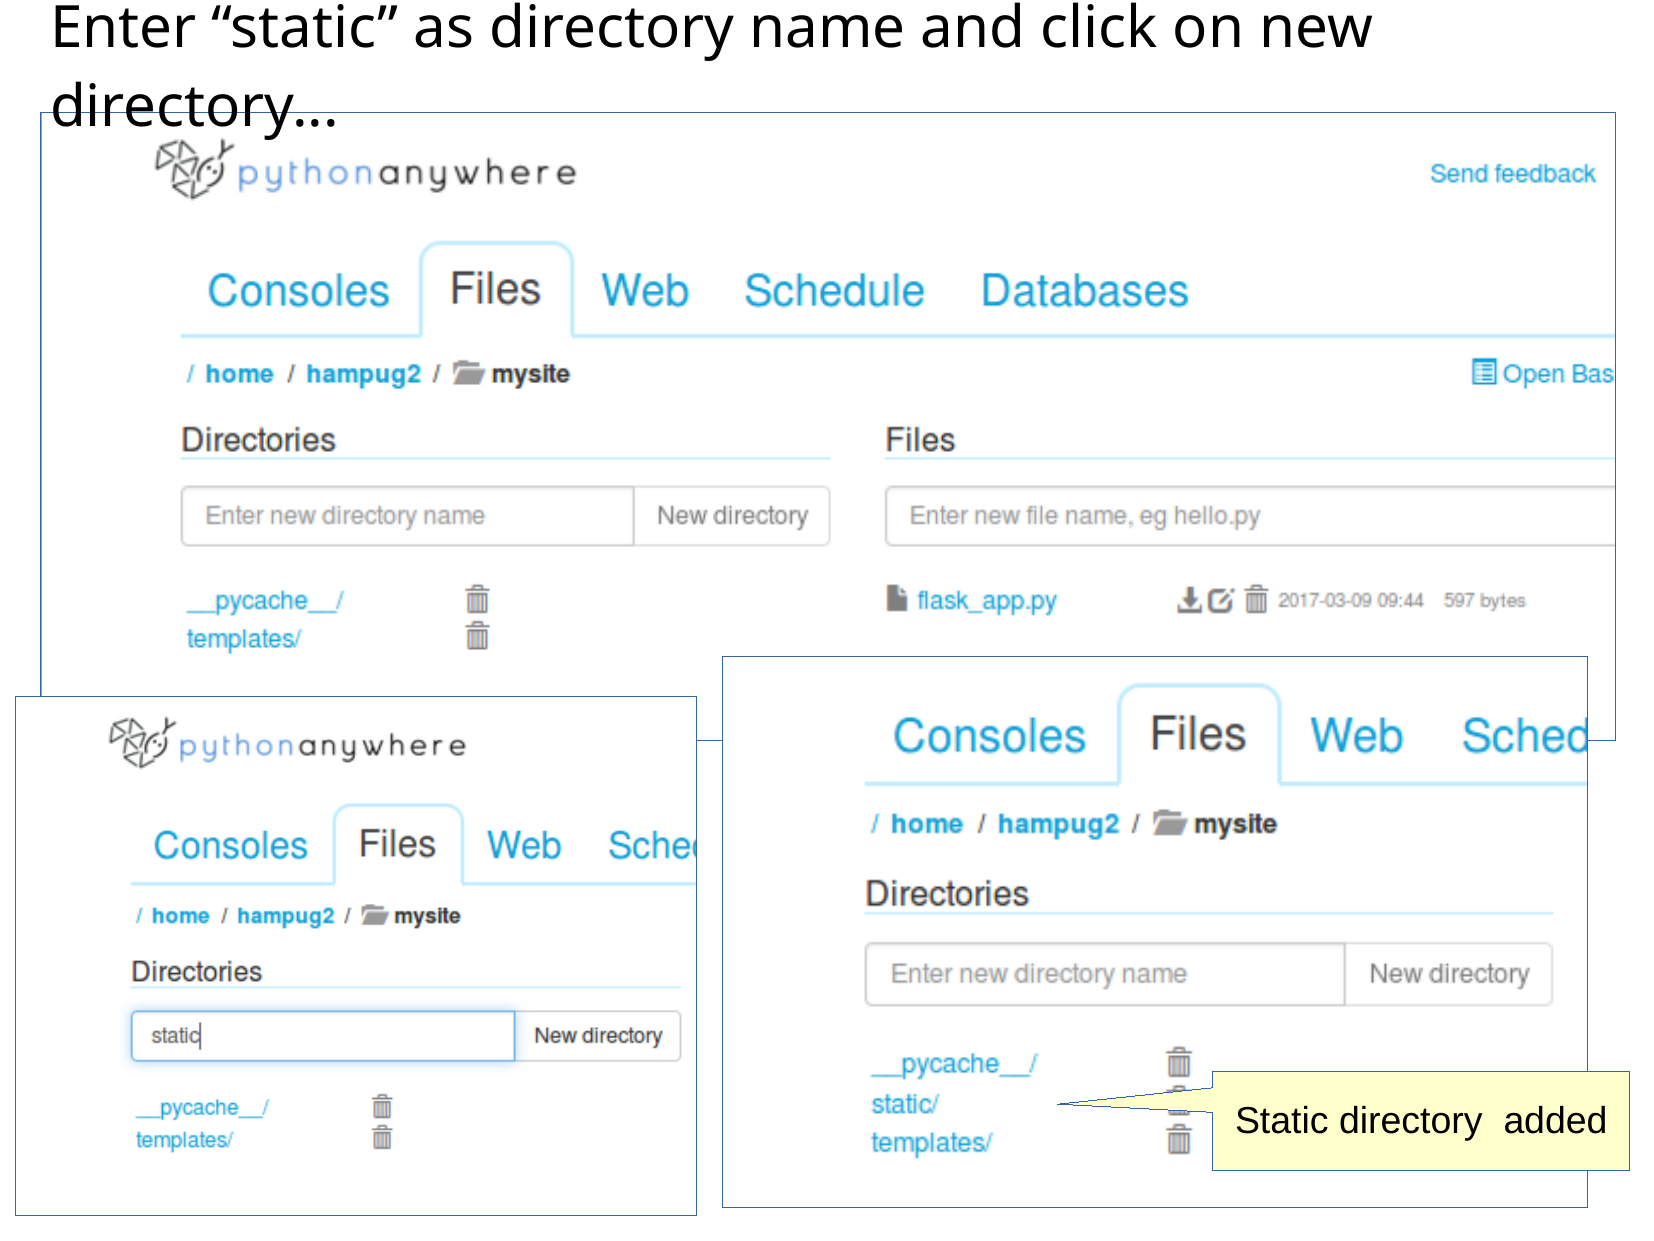

Enter “static” as directory name and click on new directory...
Static directory added